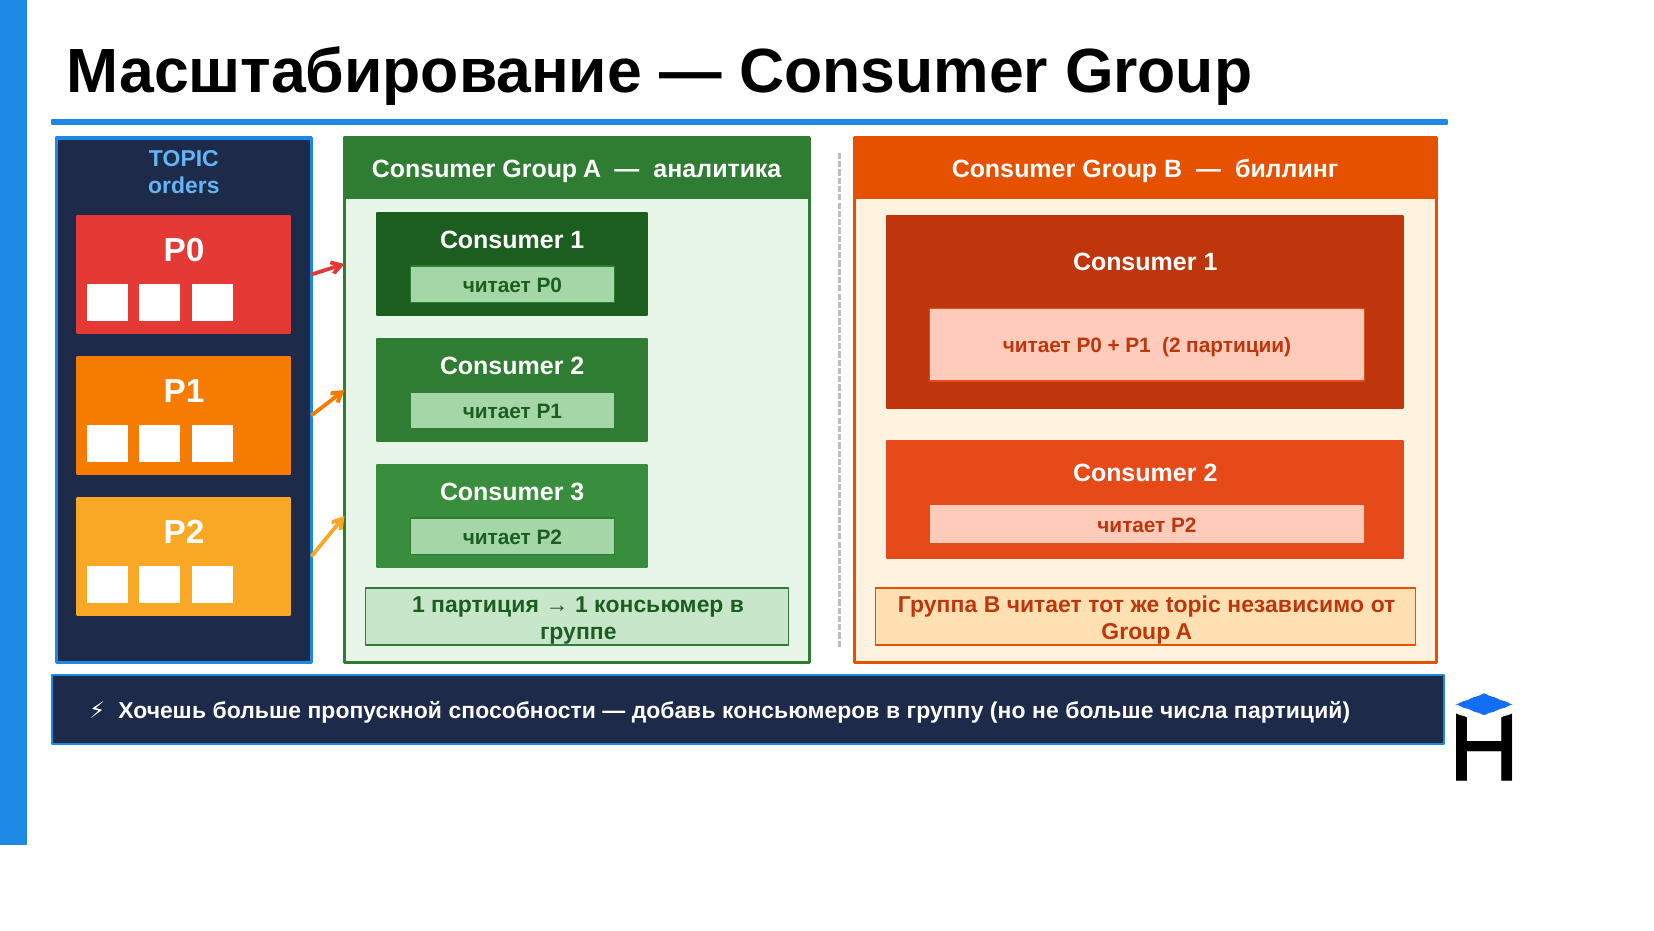

Масштабирование — Consumer Group
TOPIC
orders
Consumer Group A — аналитика
Consumer Group B — биллинг
Consumer 1
P0
Consumer 1
читает P0
читает P0 + P1 (2 партиции)
Consumer 2
P1
читает P1
Consumer 2
Consumer 3
P2
читает P2
читает P2
1 партиция → 1 консьюмер в группе
Группа B читает тот же topic независимо от Group A
⚡ Хочешь больше пропускной способности — добавь консьюмеров в группу (но не больше числа партиций)